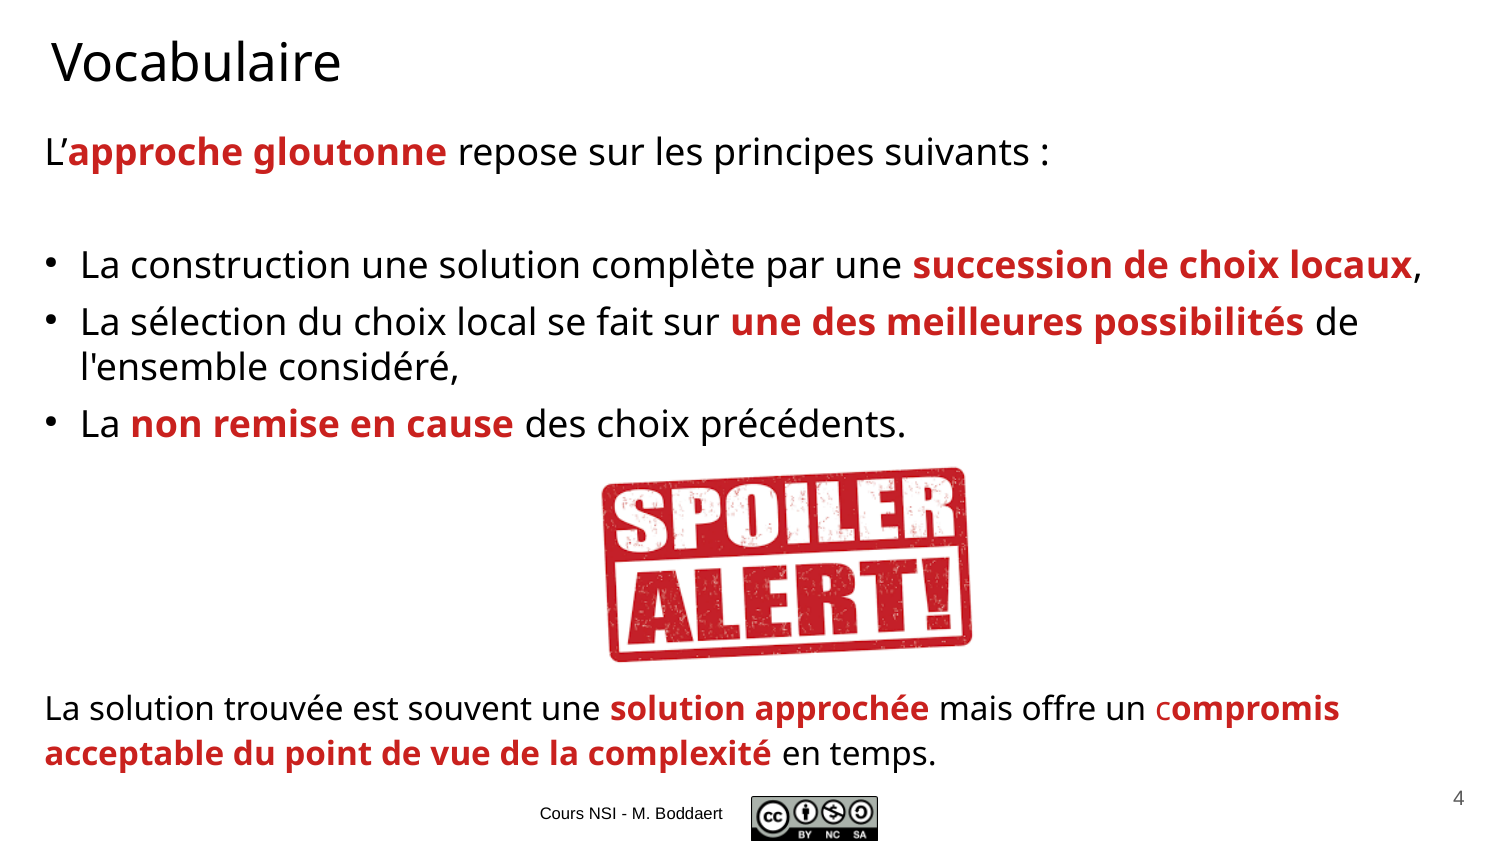

# Vocabulaire
L’approche gloutonne repose sur les principes suivants :
La construction une solution complète par une succession de choix locaux,
La sélection du choix local se fait sur une des meilleures possibilités de l'ensemble considéré,
La non remise en cause des choix précédents.
La solution trouvée est souvent une solution approchée mais offre un compromis acceptable du point de vue de la complexité en temps.